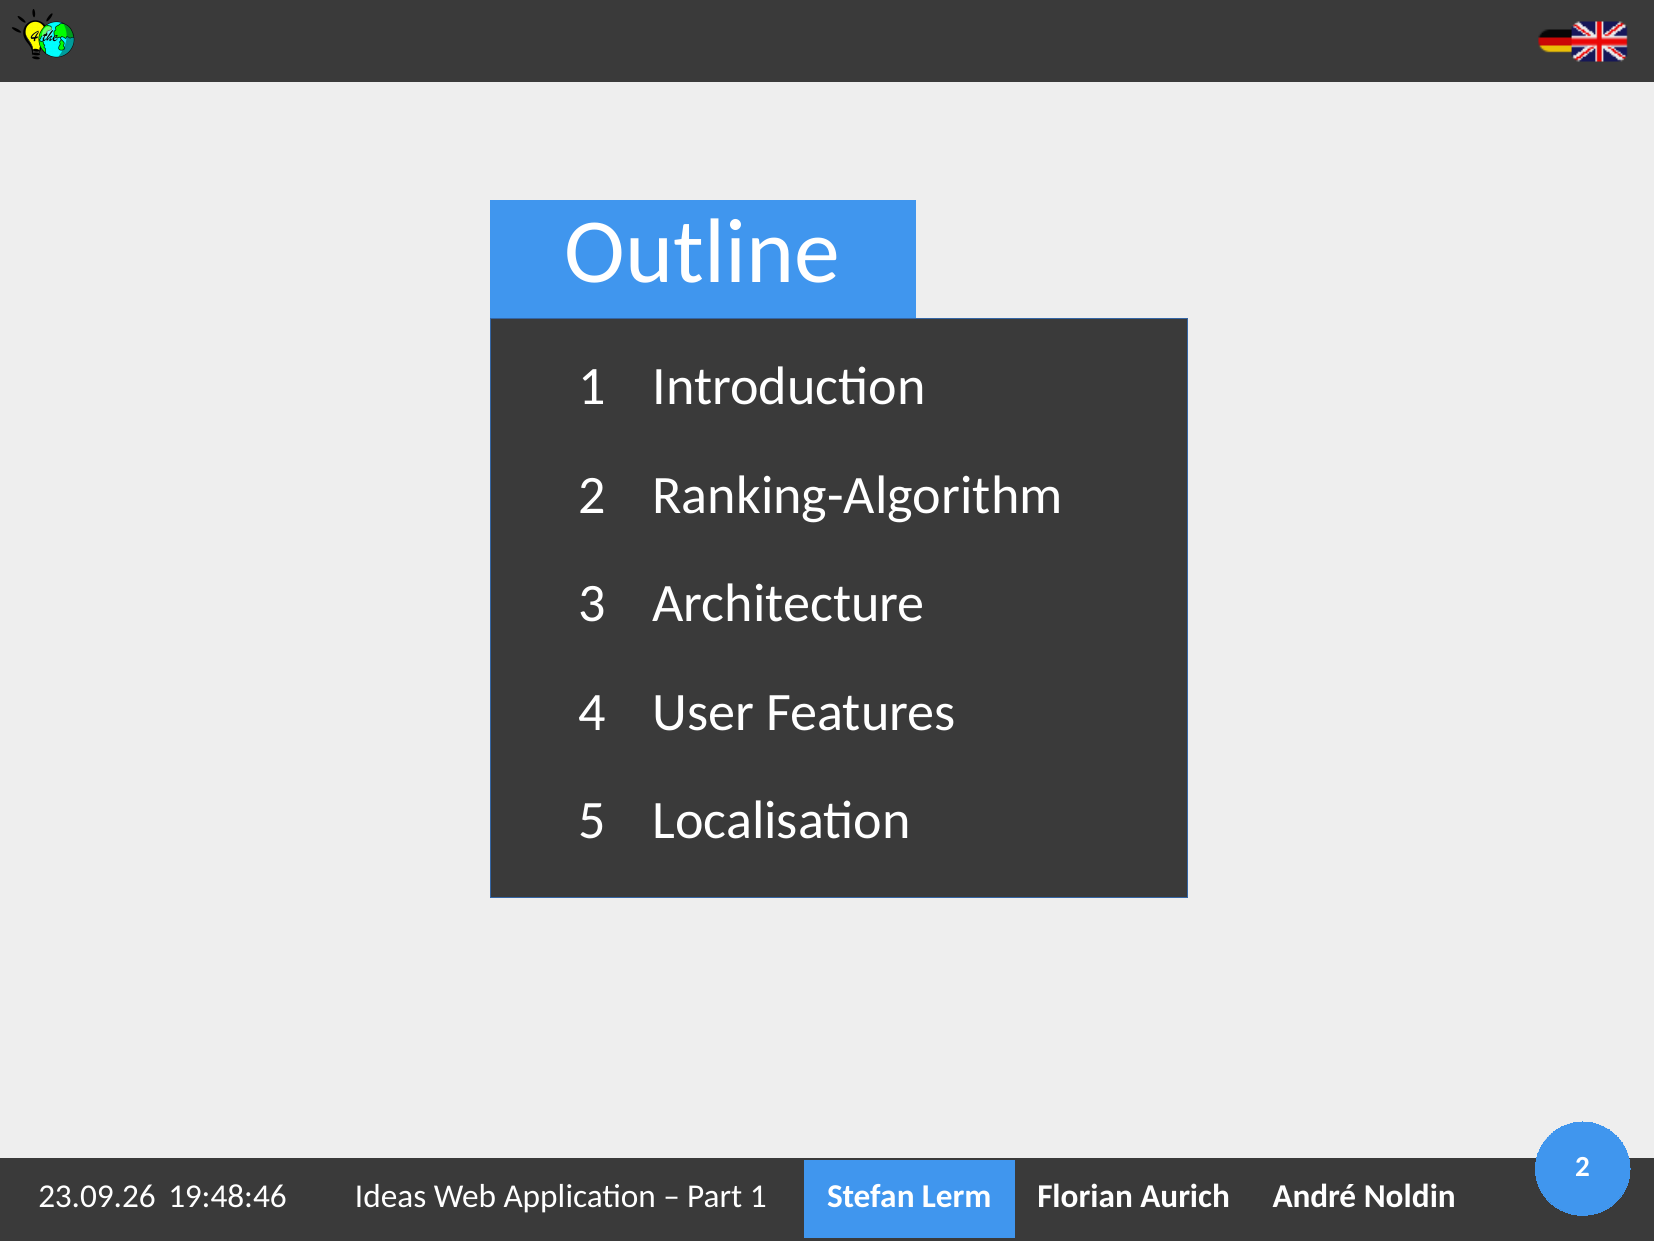

Outline
	1	Introduction
	2	Ranking-Algorithm
	3	Architecture
	4	User Features
	5	Localisation
Ideas Web Application – Part 1
Stefan Lerm
Florian Aurich
André Noldin